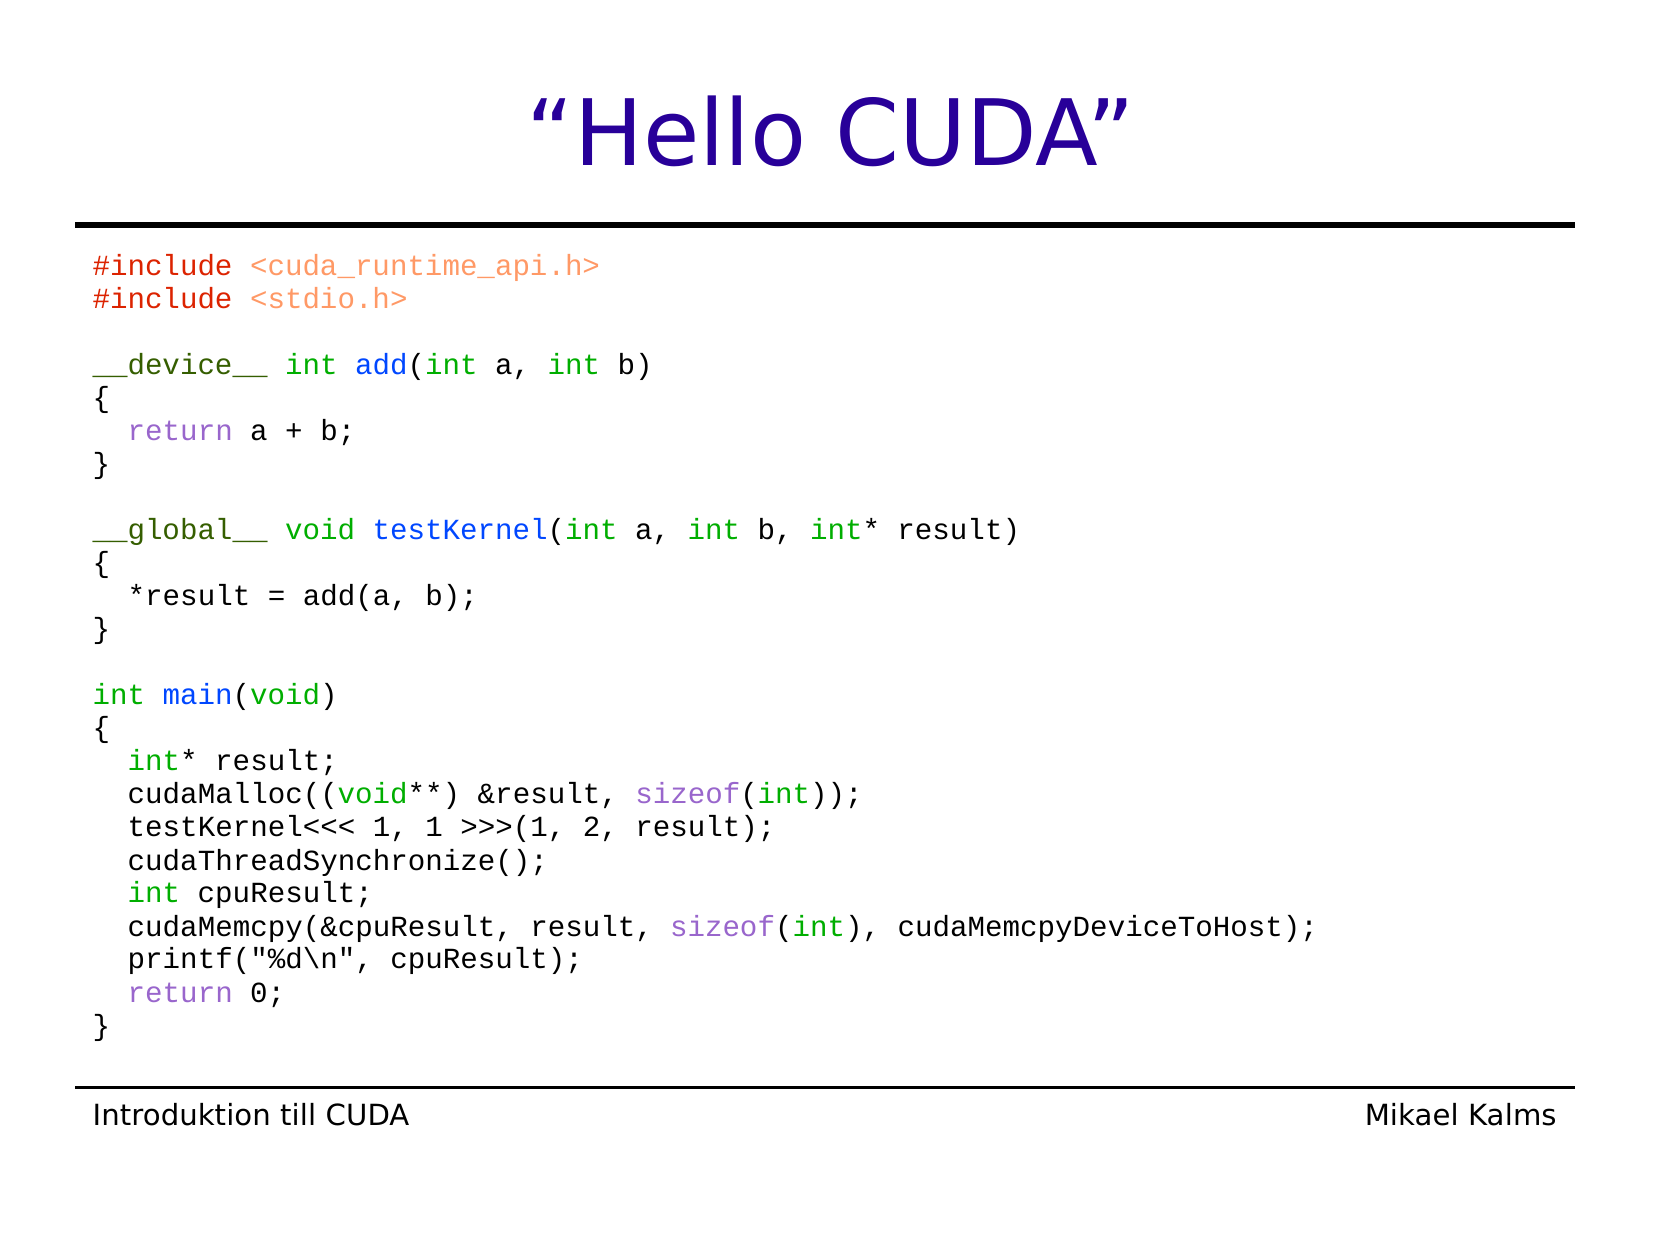

# “Hello CUDA”
#include <cuda_runtime_api.h>
#include <stdio.h>
__device__ int add(int a, int b)
{
 return a + b;
}
__global__ void testKernel(int a, int b, int* result)
{
 *result = add(a, b);
}
int main(void)
{
 int* result;
 cudaMalloc((void**) &result, sizeof(int));
 testKernel<<< 1, 1 >>>(1, 2, result);
 cudaThreadSynchronize();
 int cpuResult;
 cudaMemcpy(&cpuResult, result, sizeof(int), cudaMemcpyDeviceToHost);
 printf("%d\n", cpuResult);
 return 0;
}
Introduktion till CUDA
Mikael Kalms